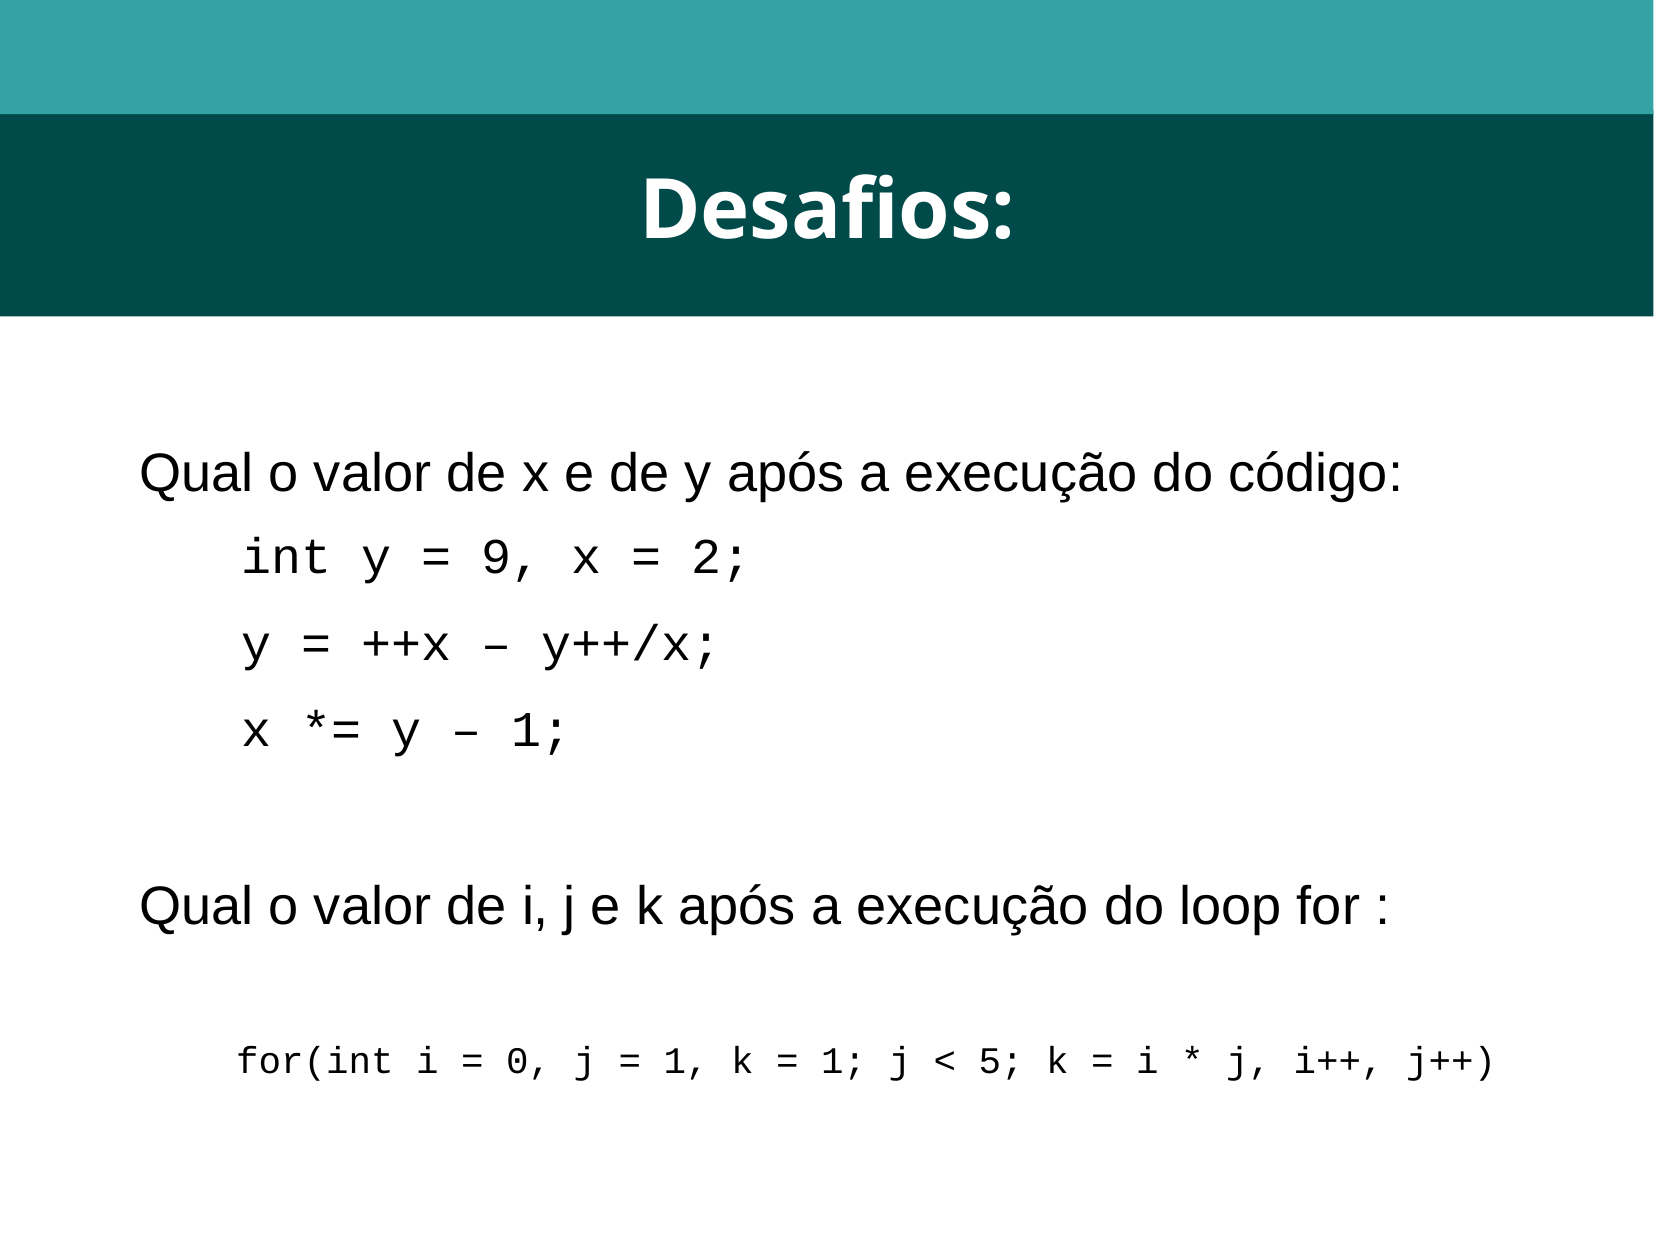

Desafios:
# Qual o valor de x e de y após a execução do código:
int y = 9, x = 2;
y = ++x – y++/x;
x *= y – 1;
Qual o valor de i, j e k após a execução do loop for :
for(int i = 0, j = 1, k = 1; j < 5; k = i * j, i++, j++)